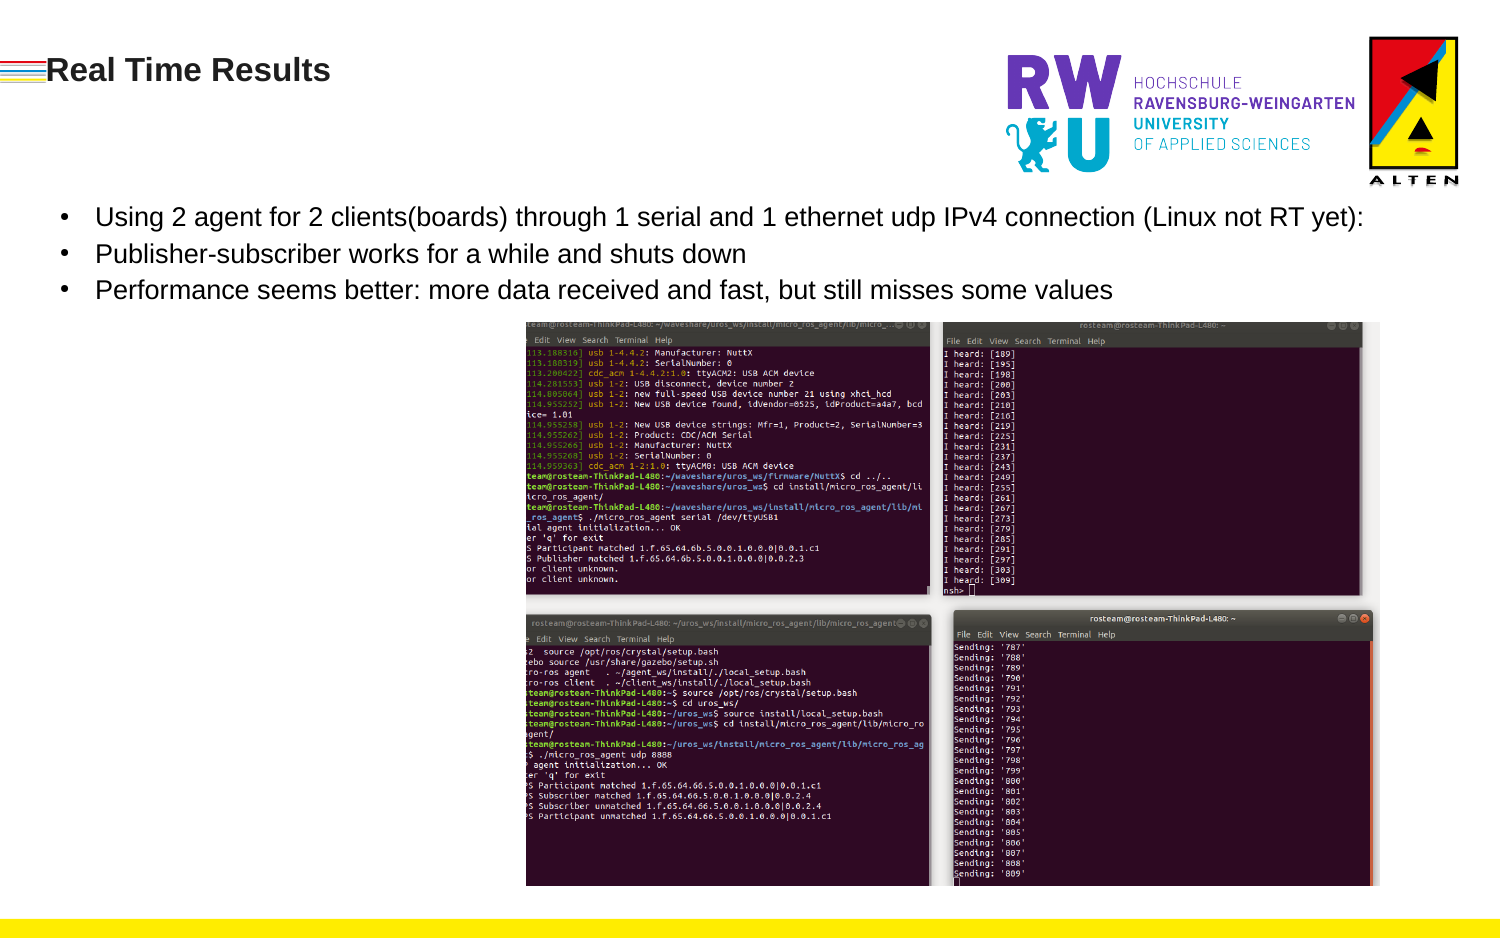

# Real Time Results
Using 2 agent for 2 clients(boards) through 1 serial and 1 ethernet udp IPv4 connection (Linux not RT yet):
Publisher-subscriber works for a while and shuts down
Performance seems better: more data received and fast, but still misses some values